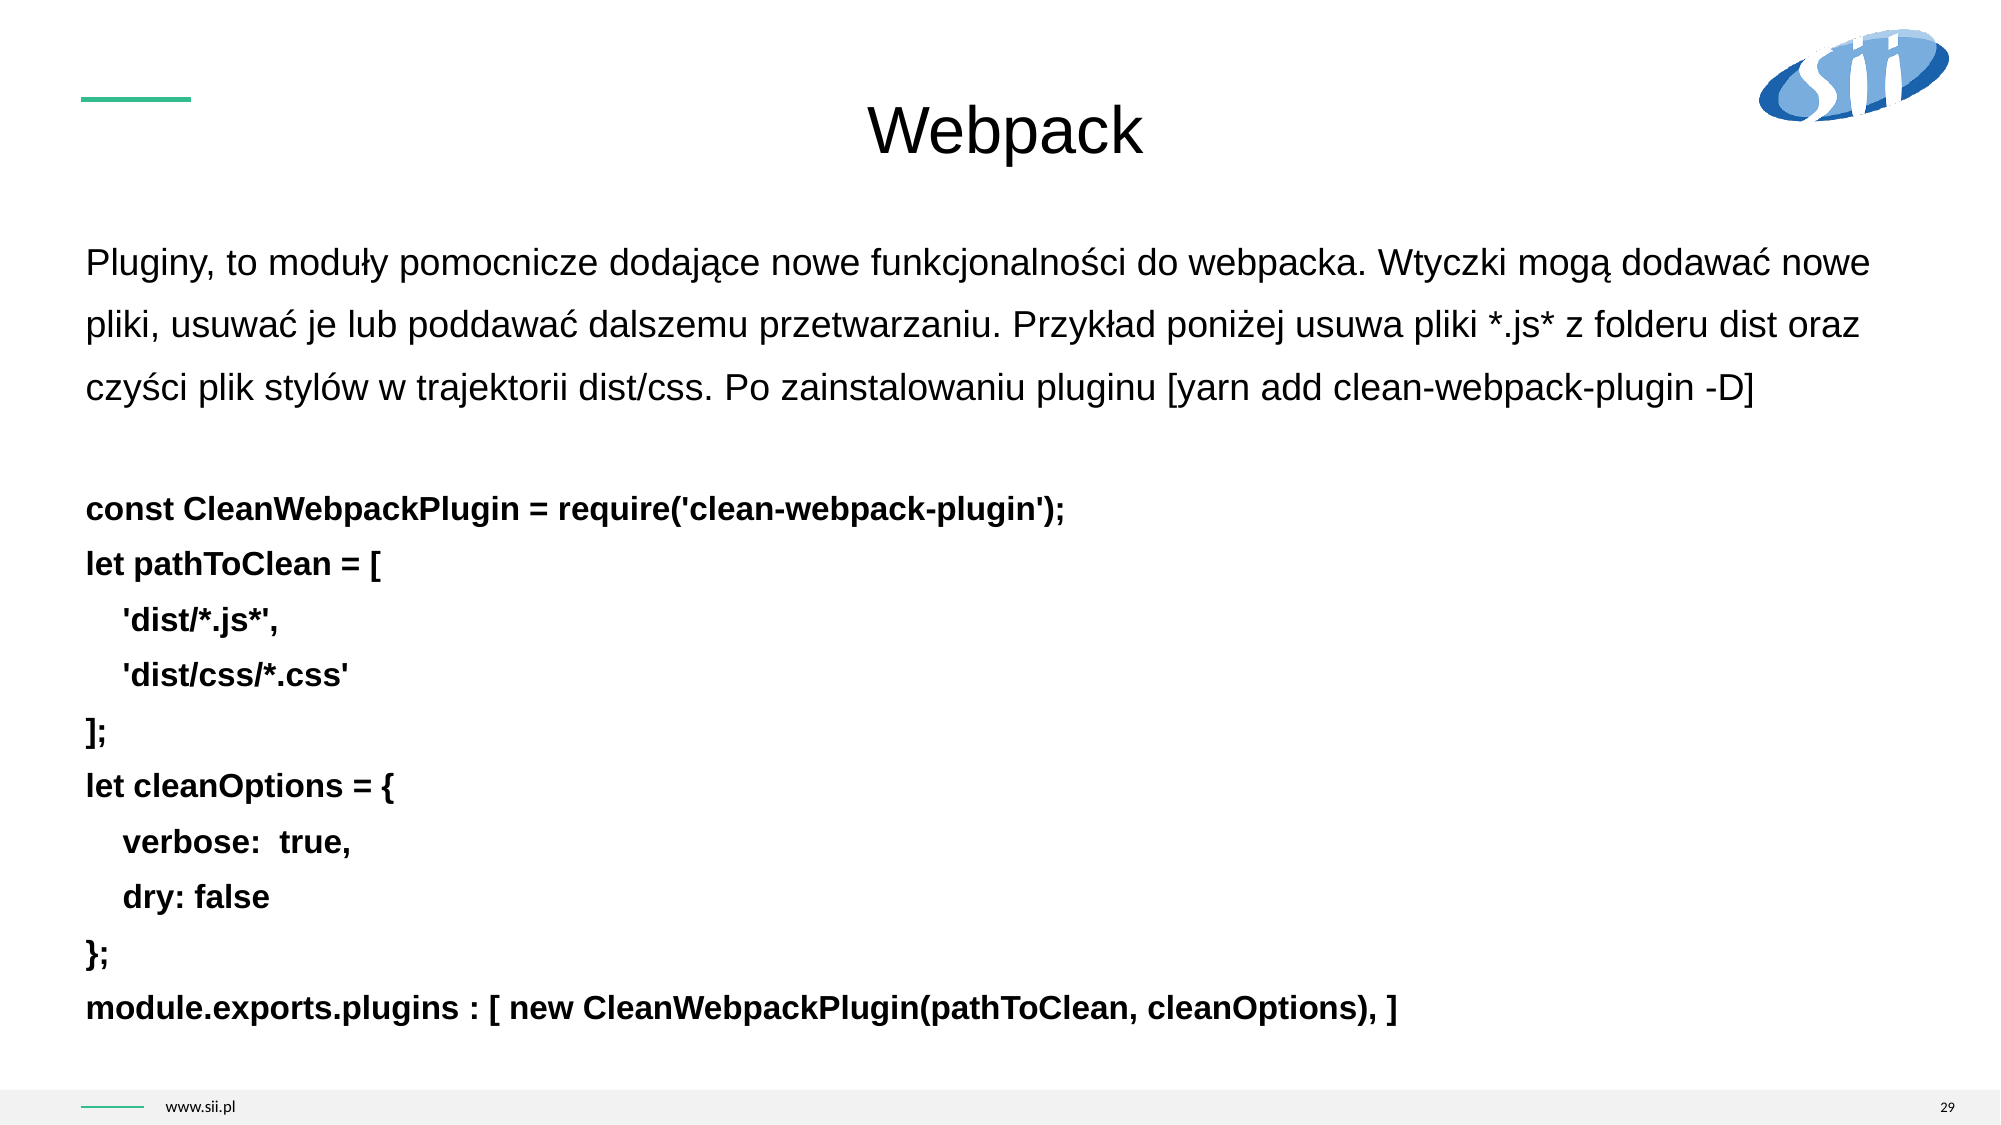

#
Webpack
Pluginy, to moduły pomocnicze dodające nowe funkcjonalności do webpacka. Wtyczki mogą dodawać nowe pliki, usuwać je lub poddawać dalszemu przetwarzaniu. Przykład poniżej usuwa pliki *.js* z folderu dist oraz czyści plik stylów w trajektorii dist/css. Po zainstalowaniu pluginu [yarn add clean-webpack-plugin -D]
const CleanWebpackPlugin = require('clean-webpack-plugin');
let pathToClean = [
 'dist/*.js*',
 'dist/css/*.css'
];
let cleanOptions = {
 verbose: true,
 dry: false
};
module.exports.plugins : [ new CleanWebpackPlugin(pathToClean, cleanOptions), ]